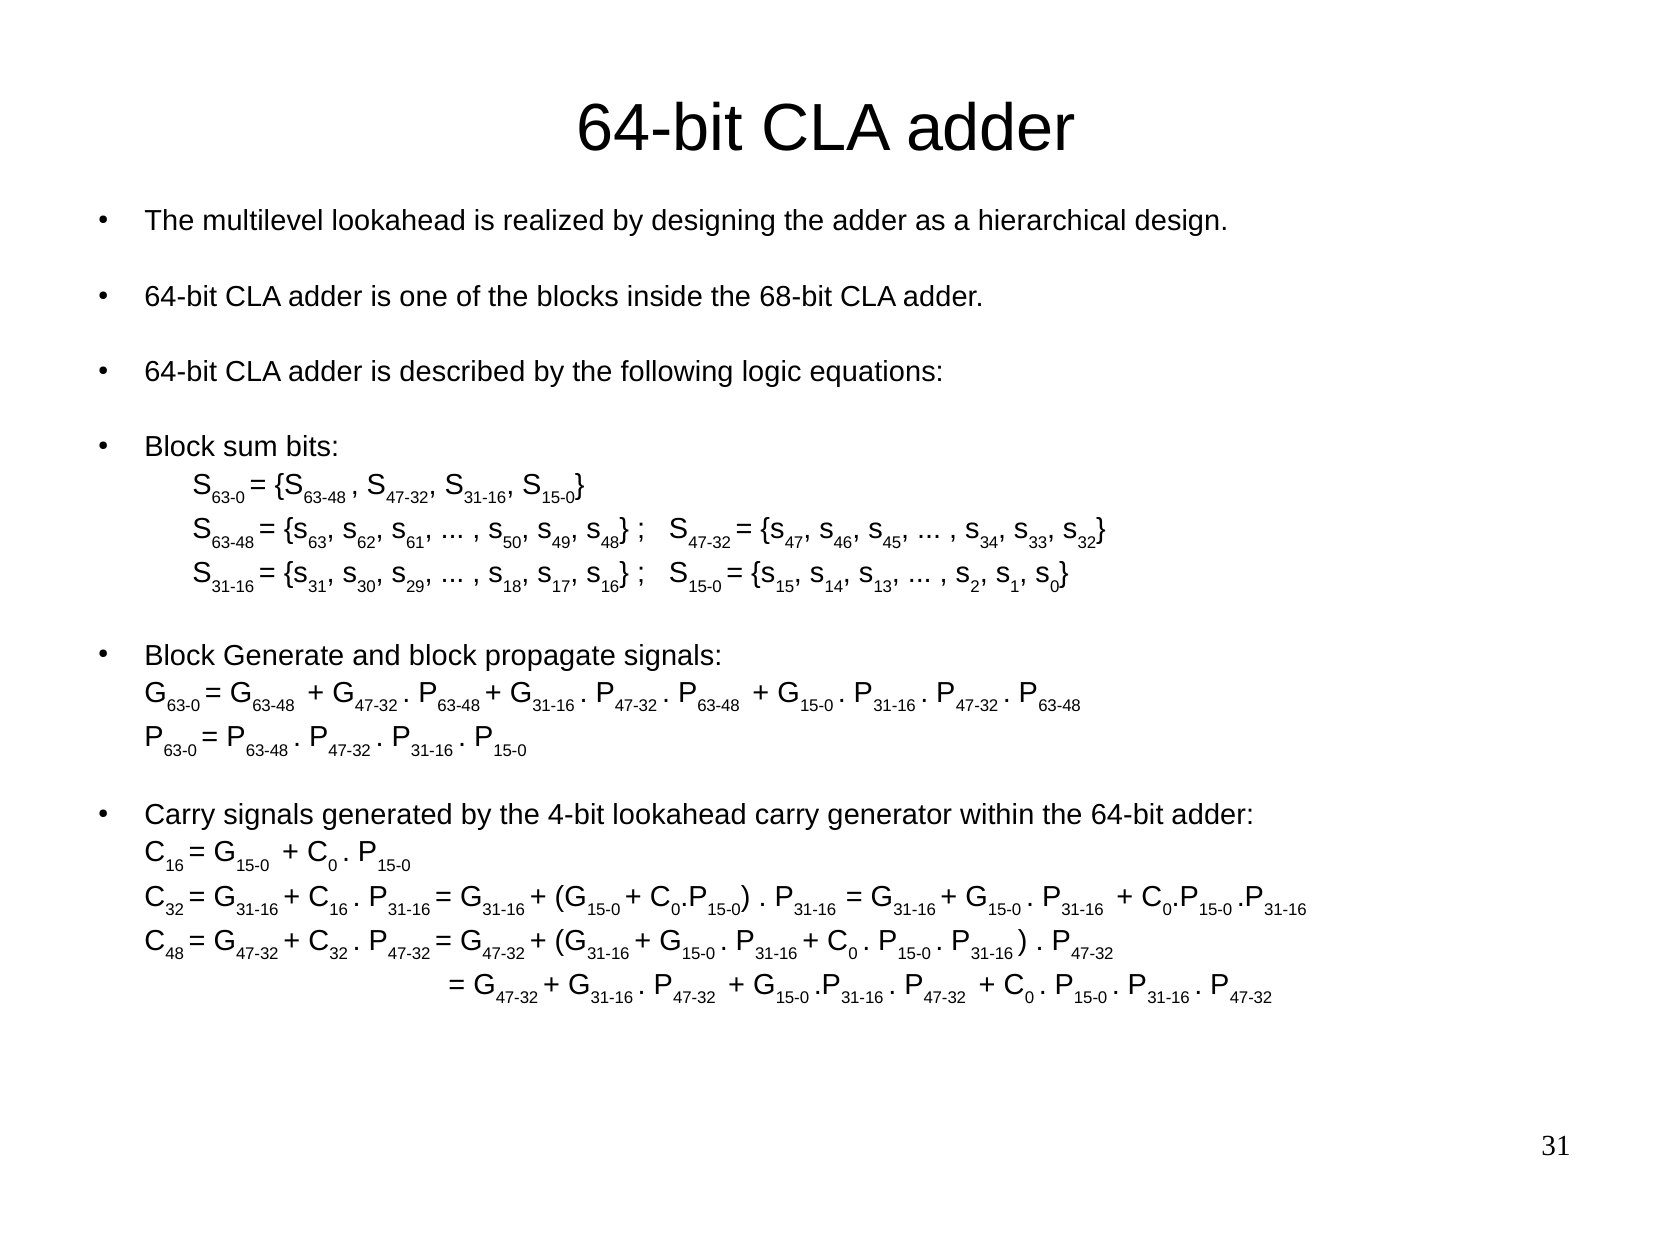

# 64-bit CLA adder
The multilevel lookahead is realized by designing the adder as a hierarchical design.
64-bit CLA adder is one of the blocks inside the 68-bit CLA adder.
64-bit CLA adder is described by the following logic equations:
Block sum bits:
 S63-0 = {S63-48 , S47-32, S31-16, S15-0}
 S63-48 = {s63, s62, s61, ... , s50, s49, s48} ; S47-32 = {s47, s46, s45, ... , s34, s33, s32}
 S31-16 = {s31, s30, s29, ... , s18, s17, s16} ; S15-0 = {s15, s14, s13, ... , s2, s1, s0}
Block Generate and block propagate signals:
G63-0 = G63-48 + G47-32 . P63-48 + G31-16 . P47-32 . P63-48 + G15-0 . P31-16 . P47-32 . P63-48
P63-0 = P63-48 . P47-32 . P31-16 . P15-0
Carry signals generated by the 4-bit lookahead carry generator within the 64-bit adder:
C16 = G15-0 + C0 . P15-0
C32 = G31-16 + C16 . P31-16 = G31-16 + (G15-0 + C0.P15-0) . P31-16 = G31-16 + G15-0 . P31-16 + C0.P15-0 .P31-16
C48 = G47-32 + C32 . P47-32 = G47-32 + (G31-16 + G15-0 . P31-16 + C0 . P15-0 . P31-16 ) . P47-32
 = G47-32 + G31-16 . P47-32 + G15-0 .P31-16 . P47-32 + C0 . P15-0 . P31-16 . P47-32
31